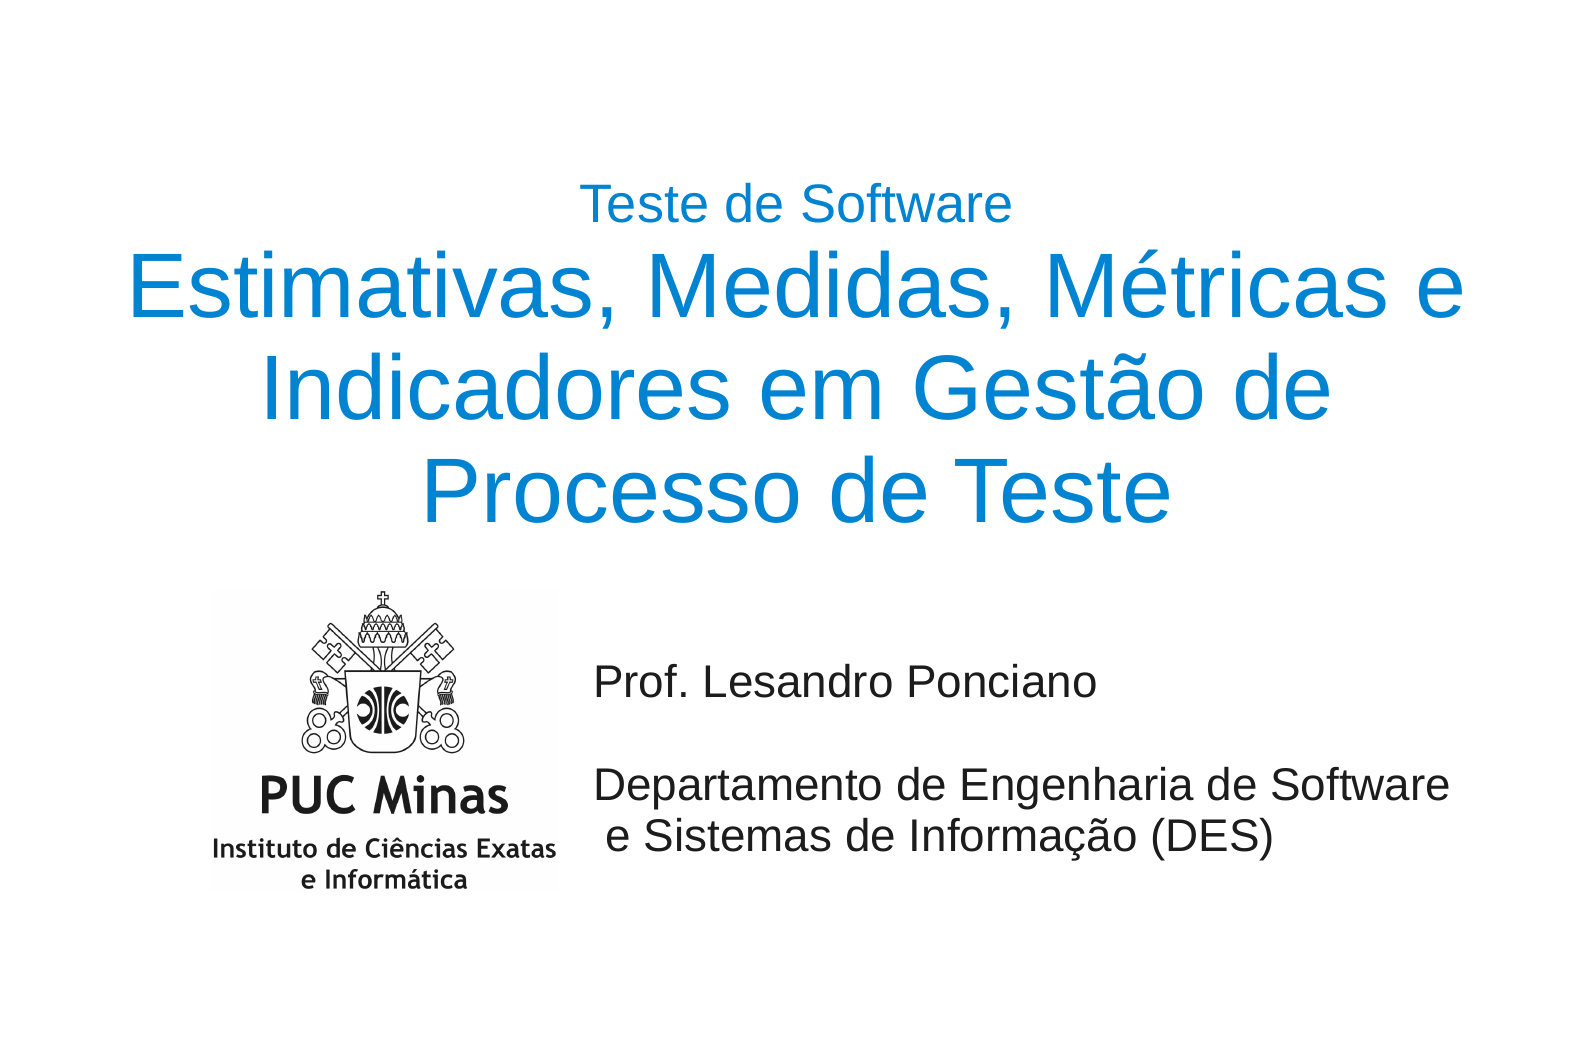

# Teste de Software
Estimativas, Medidas, Métricas e Indicadores em Gestão de Processo de Teste
Prof. Lesandro Ponciano
Departamento de Engenharia de Software
 e Sistemas de Informação (DES)